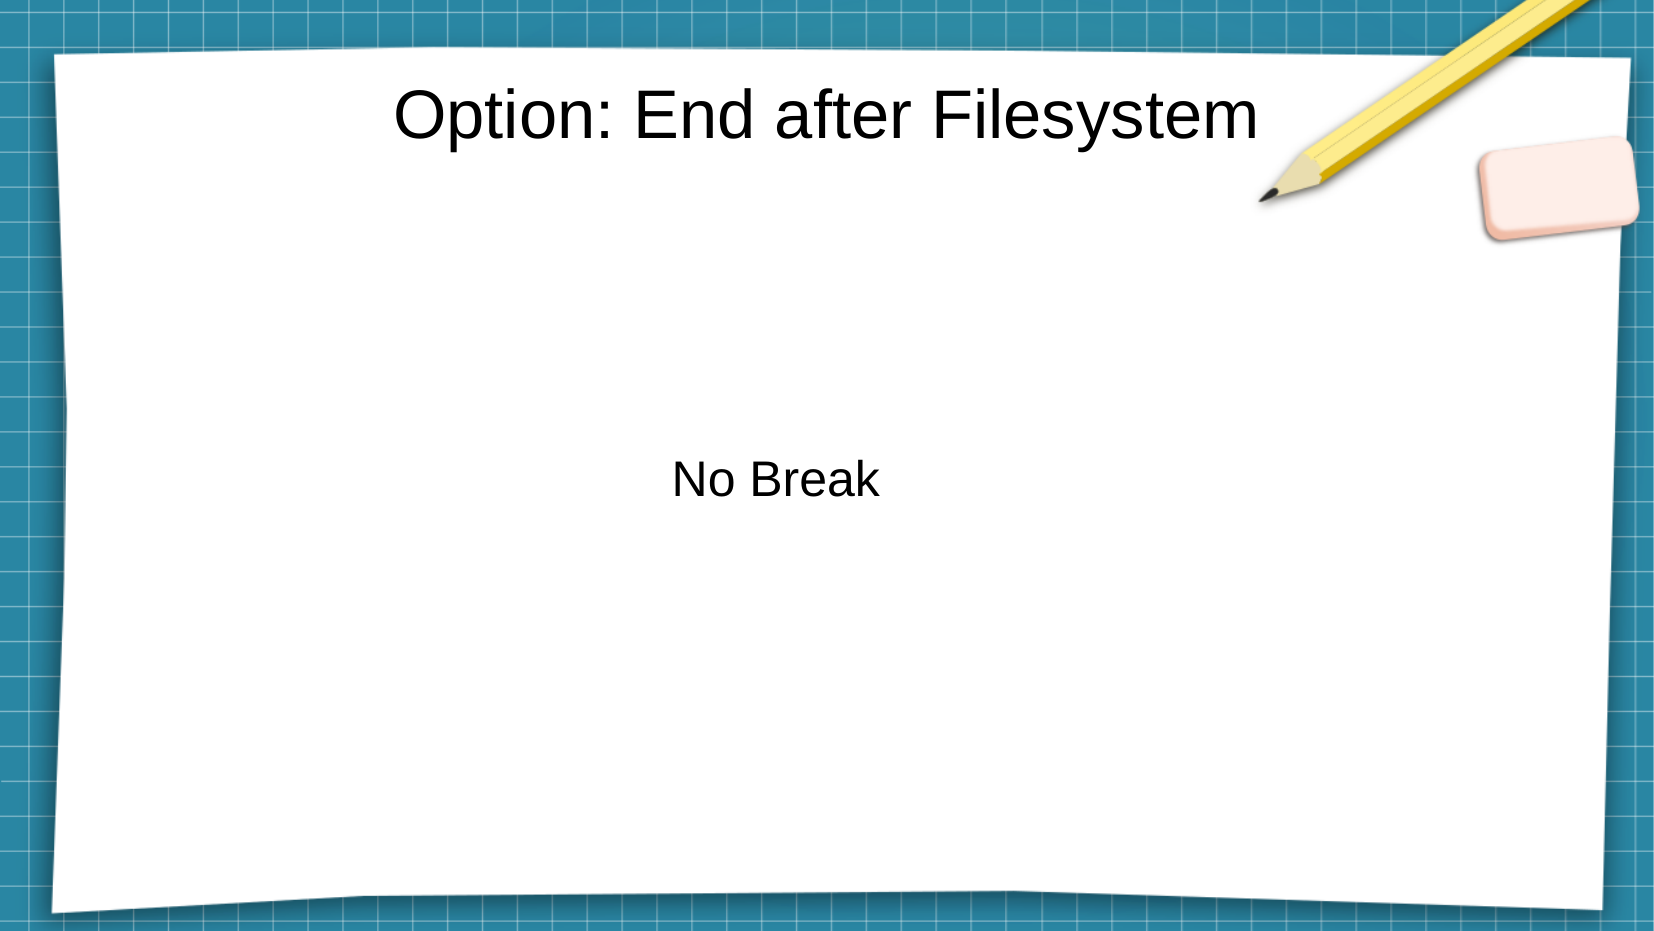

# Option: End after Filesystem
 No Break